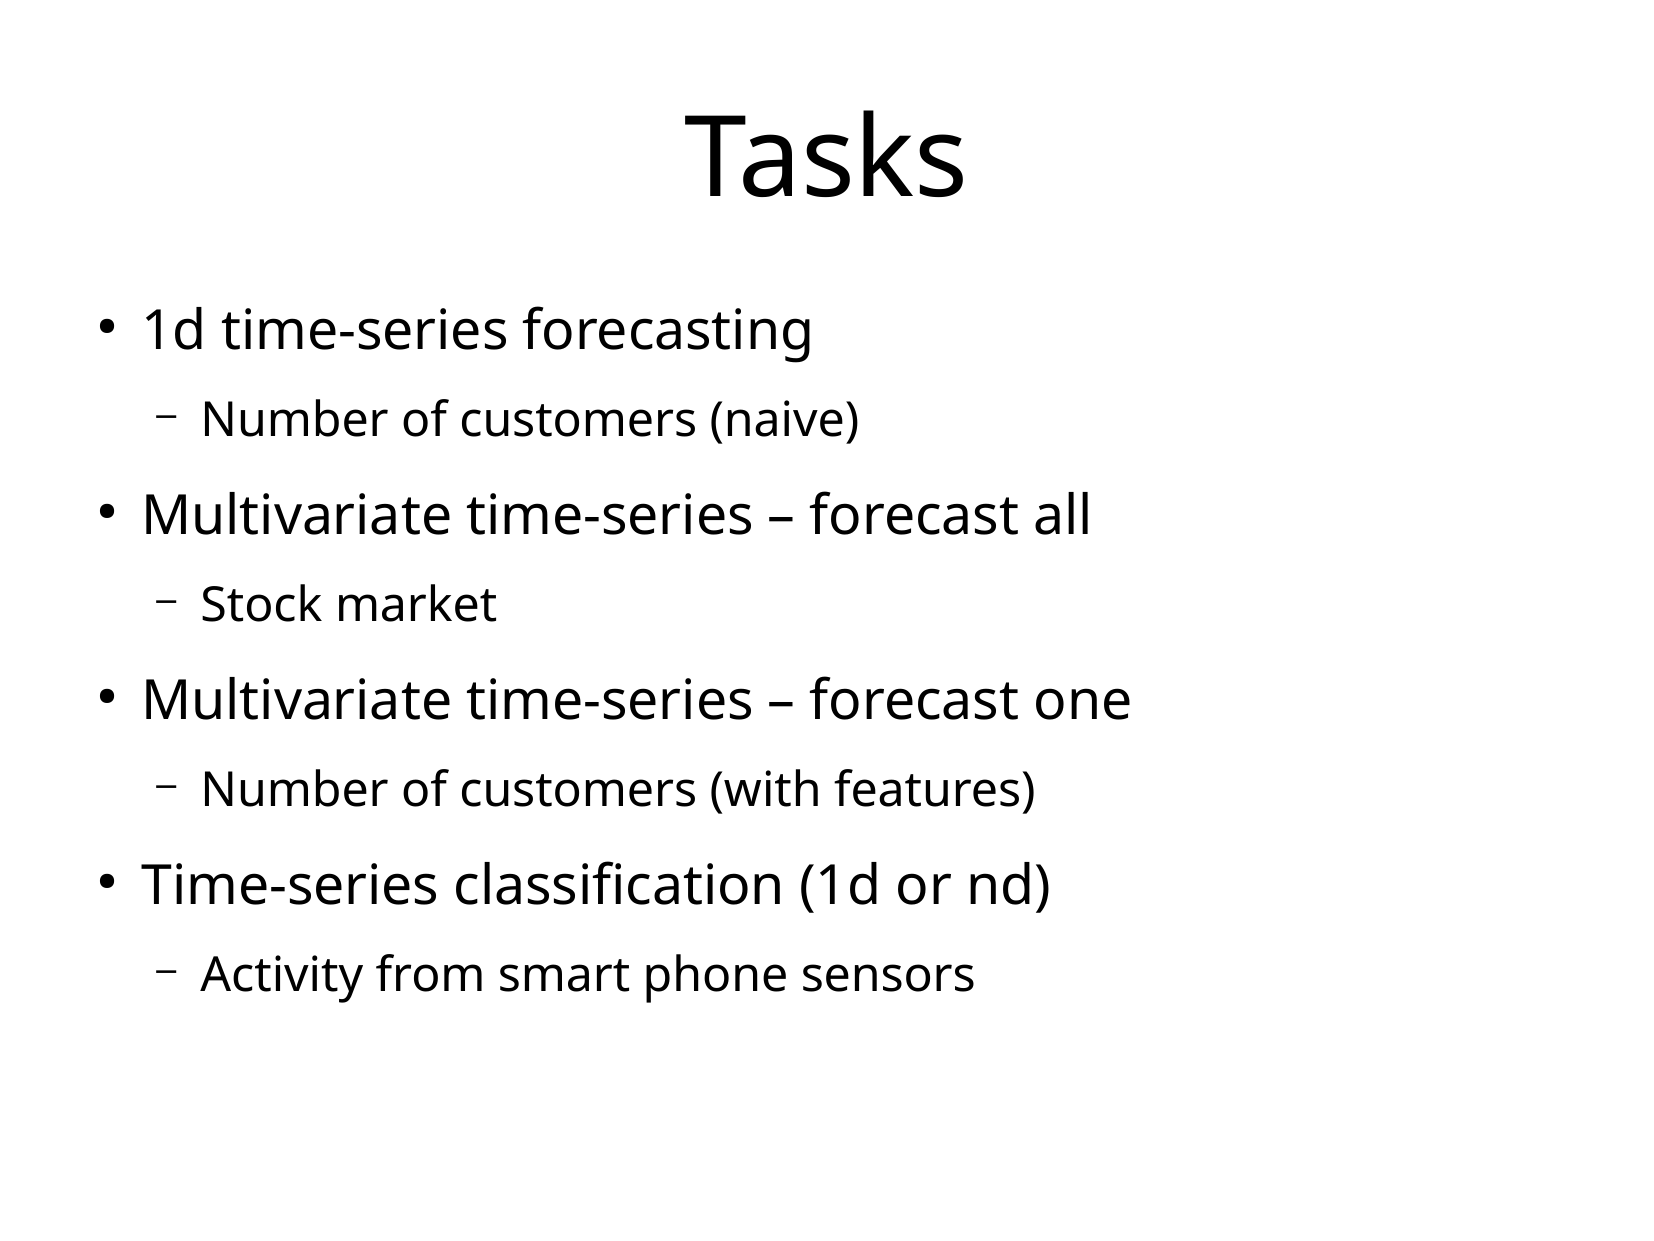

# Tasks
1d time-series forecasting
Number of customers (naive)
Multivariate time-series – forecast all
Stock market
Multivariate time-series – forecast one
Number of customers (with features)
Time-series classification (1d or nd)
Activity from smart phone sensors